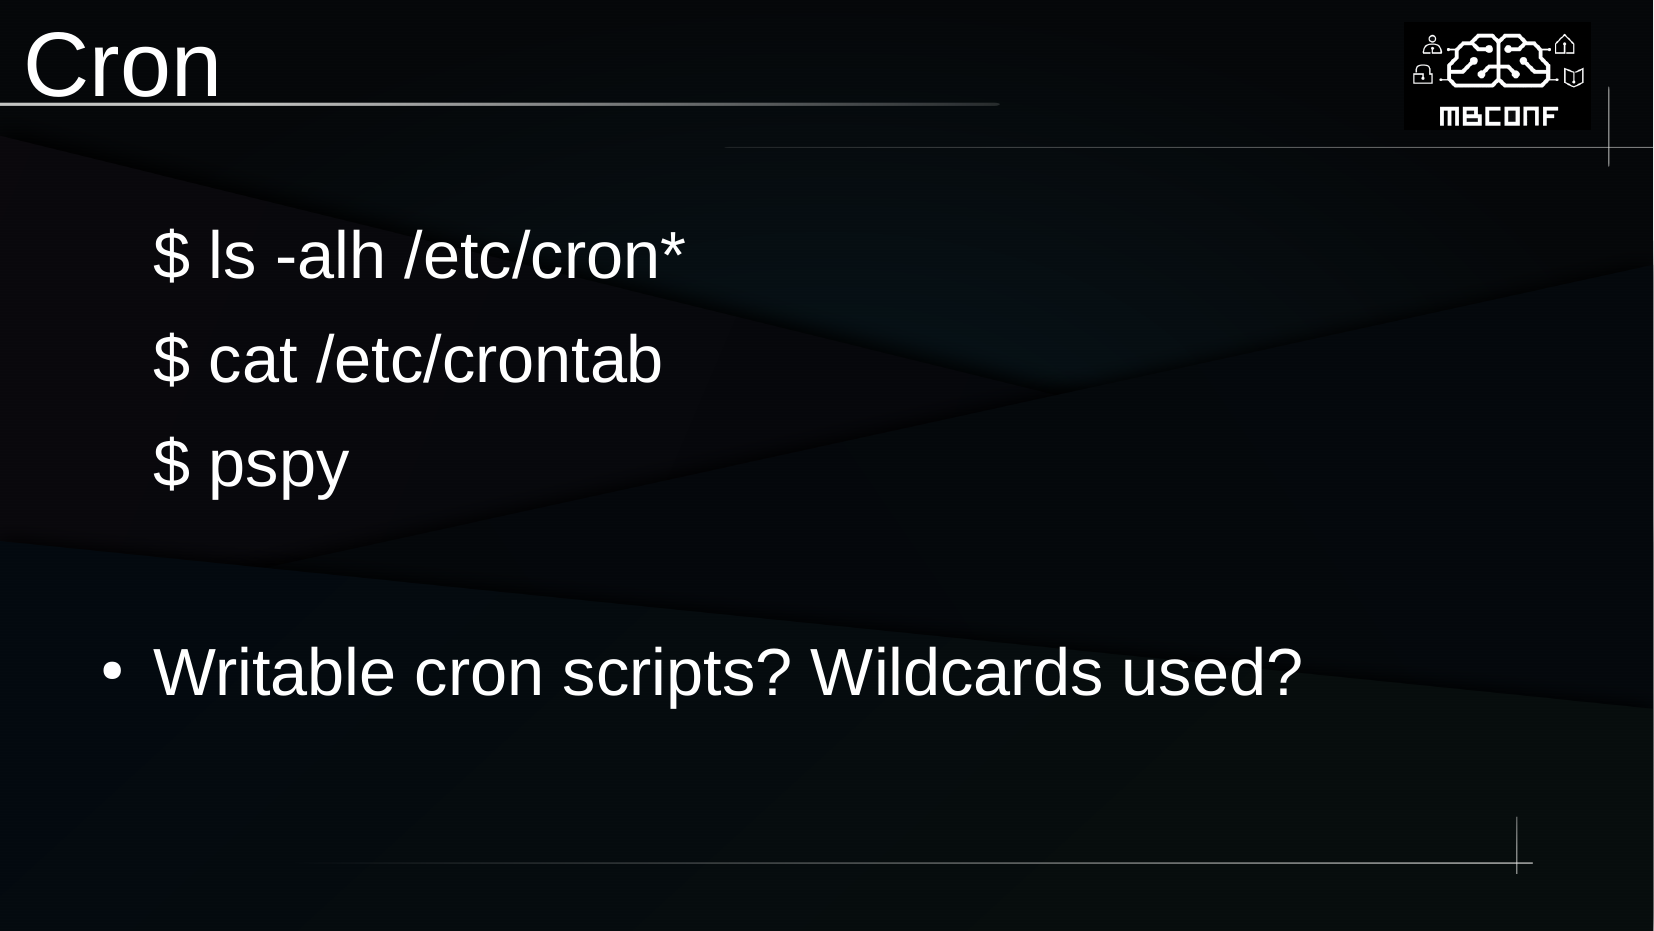

# Cron
$ ls -alh /etc/cron*
$ cat /etc/crontab
$ pspy
Writable cron scripts? Wildcards used?